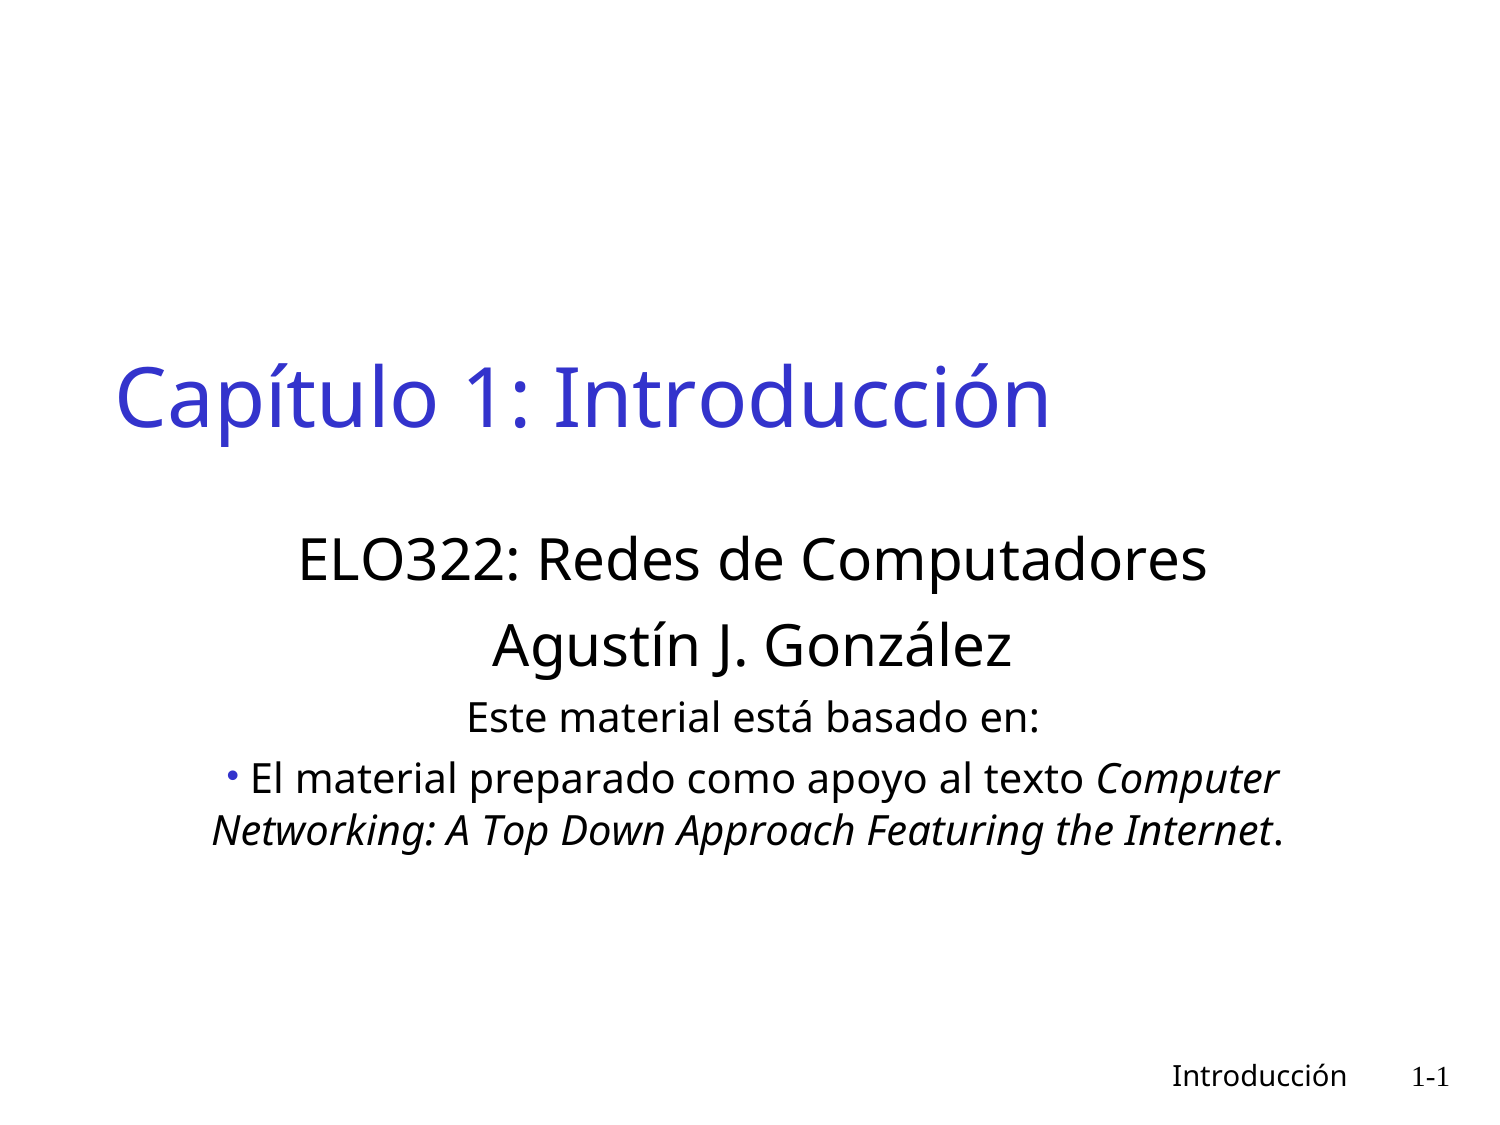

# Capítulo 1: Introducción
ELO322: Redes de Computadores
Agustín J. González
Este material está basado en:
 El material preparado como apoyo al texto Computer Networking: A Top Down Approach Featuring the Internet.
 Introducción